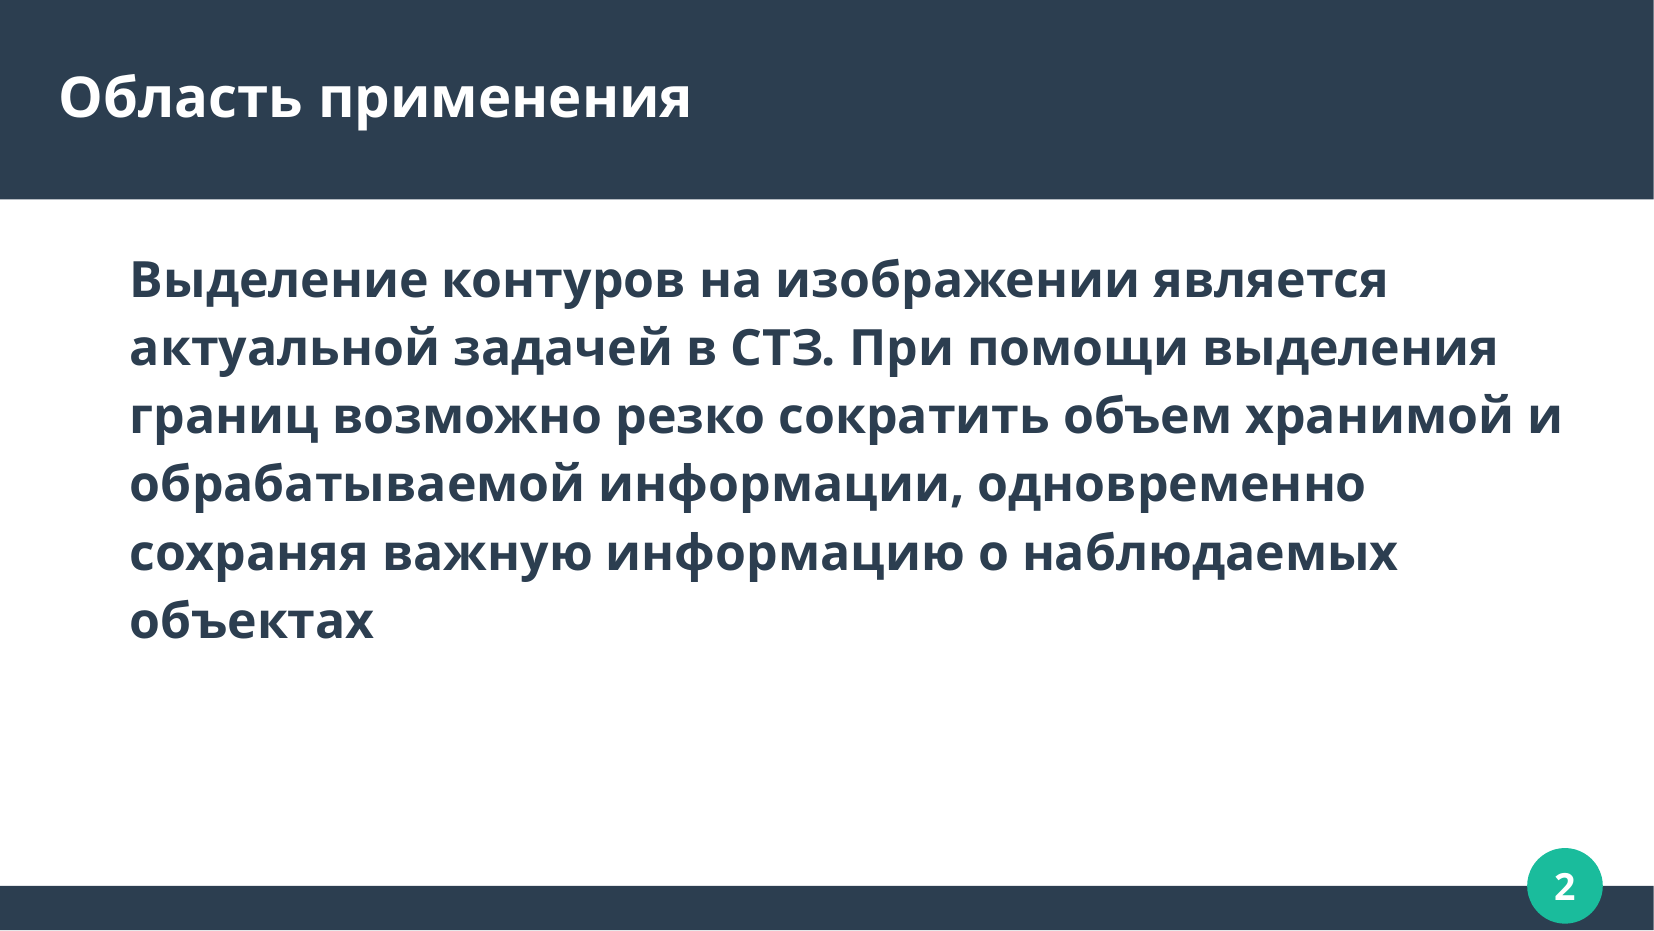

# Область применения
Выделение контуров на изображении является актуальной задачей в СТЗ. При помощи выделения границ возможно резко сократить объем хранимой и обрабатываемой информации, одновременно сохраняя важную информацию о наблюдаемых объектах